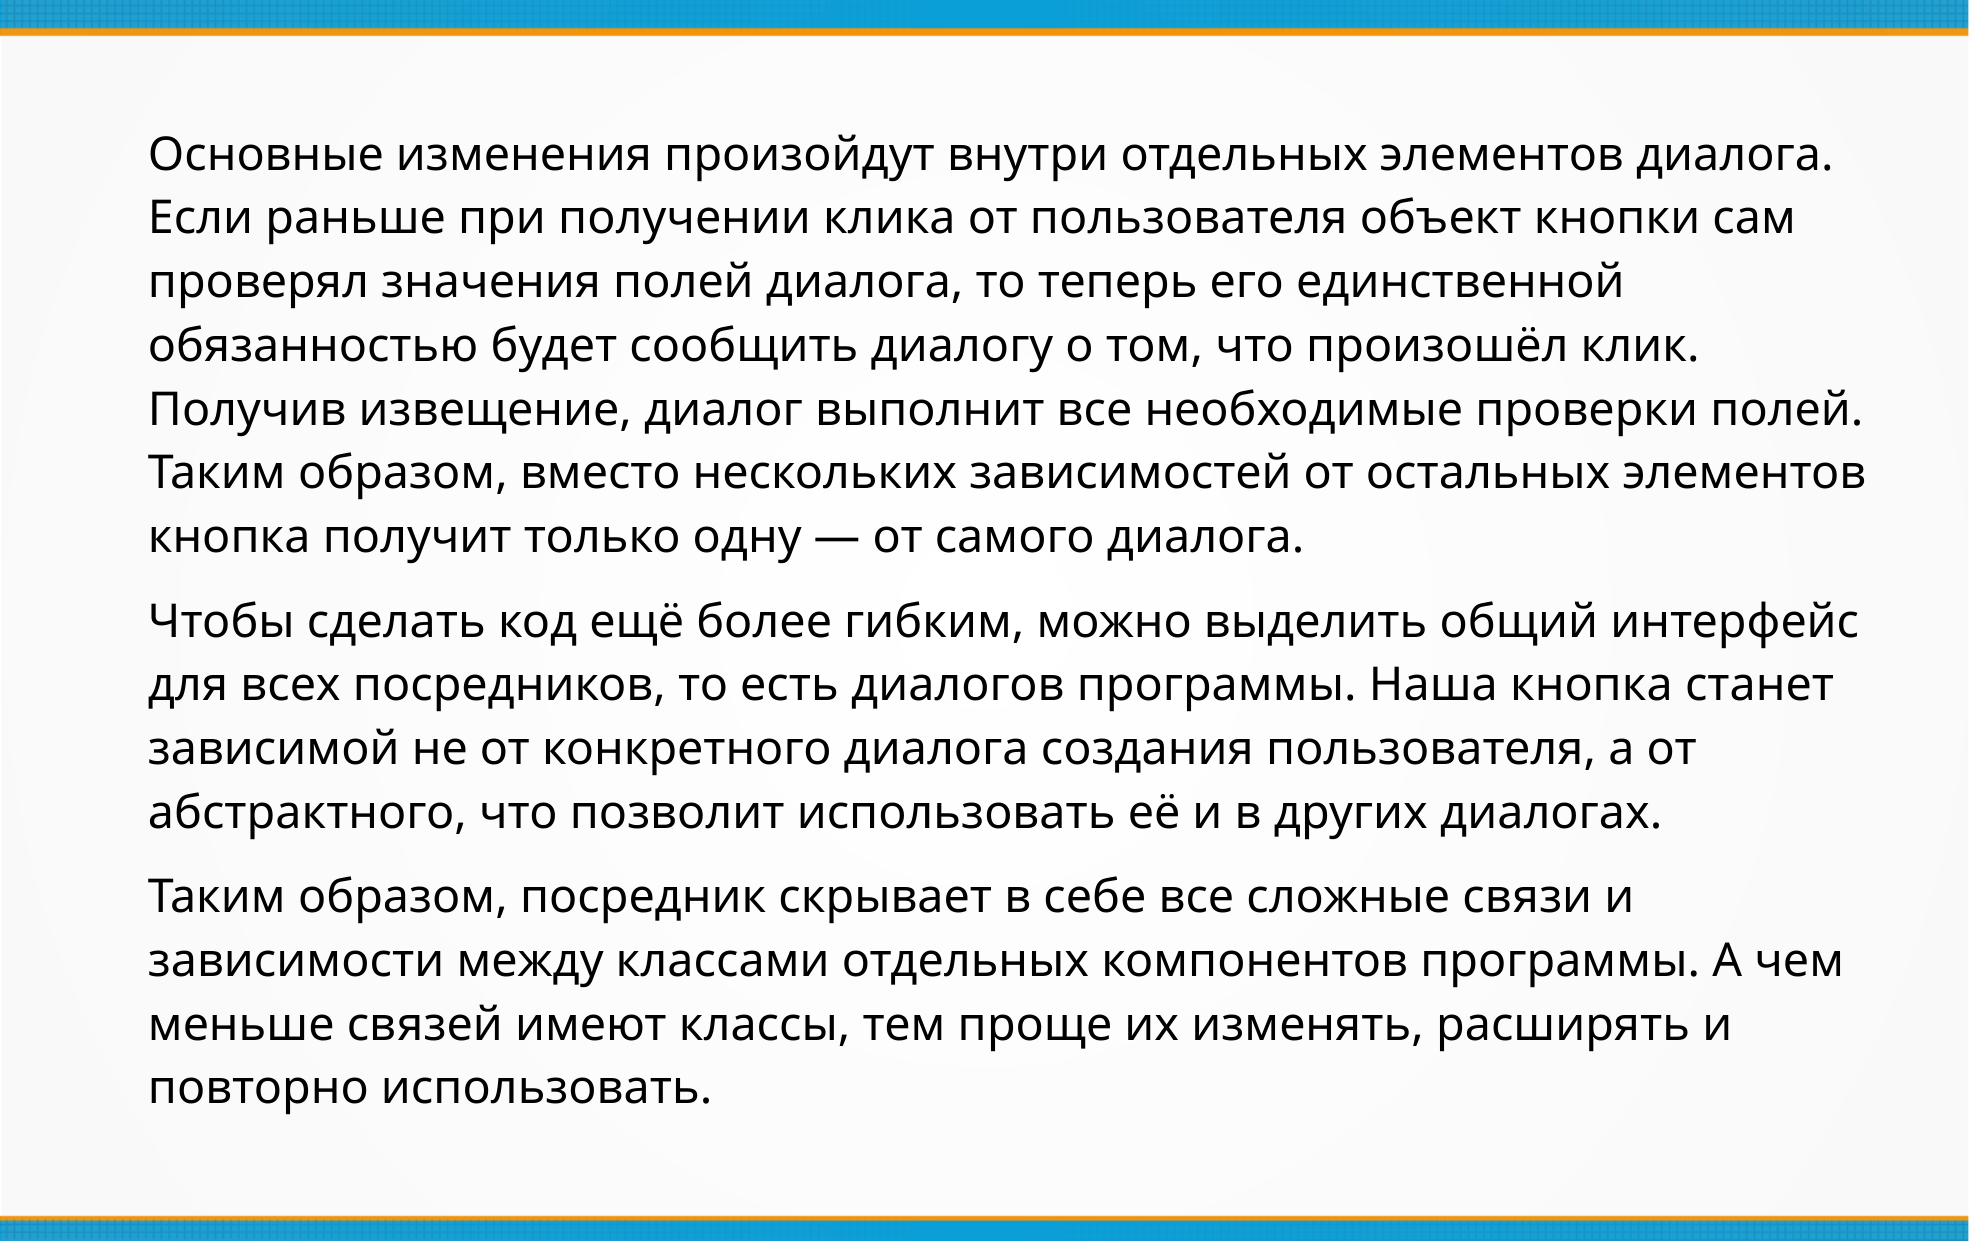

# Основные изменения произойдут внутри отдельных элементов диалога. Если раньше при получении клика от пользователя объект кнопки сам проверял значения полей диалога, то теперь его единственной обязанностью будет сообщить диалогу о том, что произошёл клик. Получив извещение, диалог выполнит все необходимые проверки полей. Таким образом, вместо нескольких зависимостей от остальных элементов кнопка получит только одну — от самого диалога.
Чтобы сделать код ещё более гибким, можно выделить общий интерфейс для всех посредников, то есть диалогов программы. Наша кнопка станет зависимой не от конкретного диалога создания пользователя, а от абстрактного, что позволит использовать её и в других диалогах.
Таким образом, посредник скрывает в себе все сложные связи и зависимости между классами отдельных компонентов программы. А чем меньше связей имеют классы, тем проще их изменять, расширять и повторно использовать.